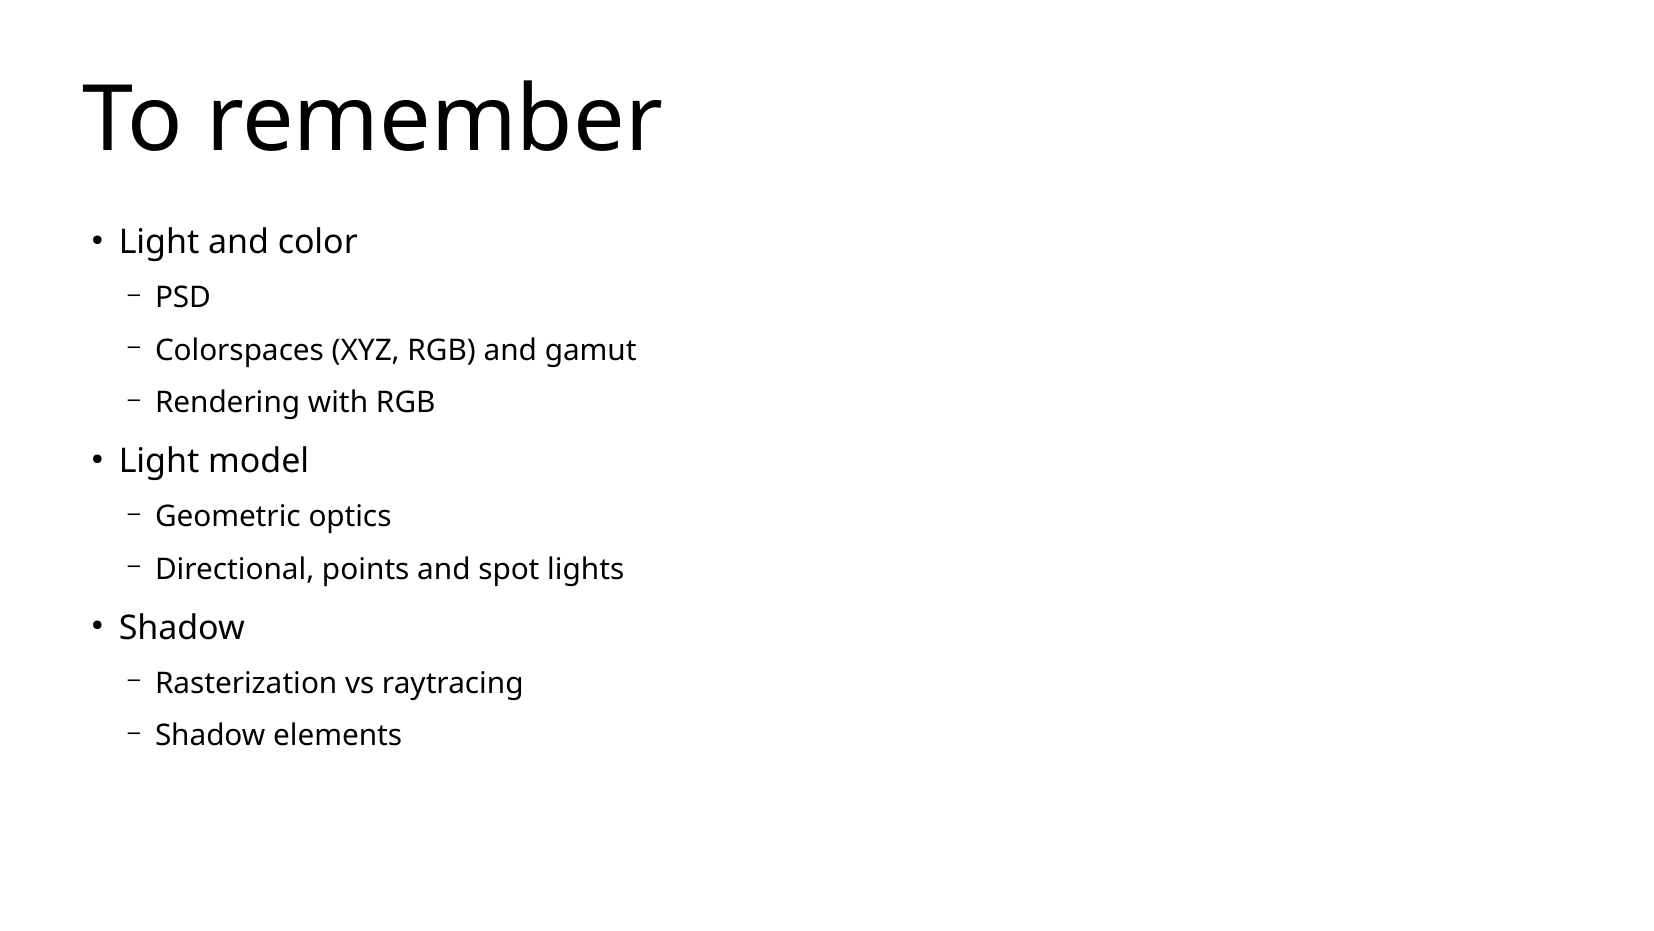

# To remember
Light and color
PSD
Colorspaces (XYZ, RGB) and gamut
Rendering with RGB
Light model
Geometric optics
Directional, points and spot lights
Shadow
Rasterization vs raytracing
Shadow elements